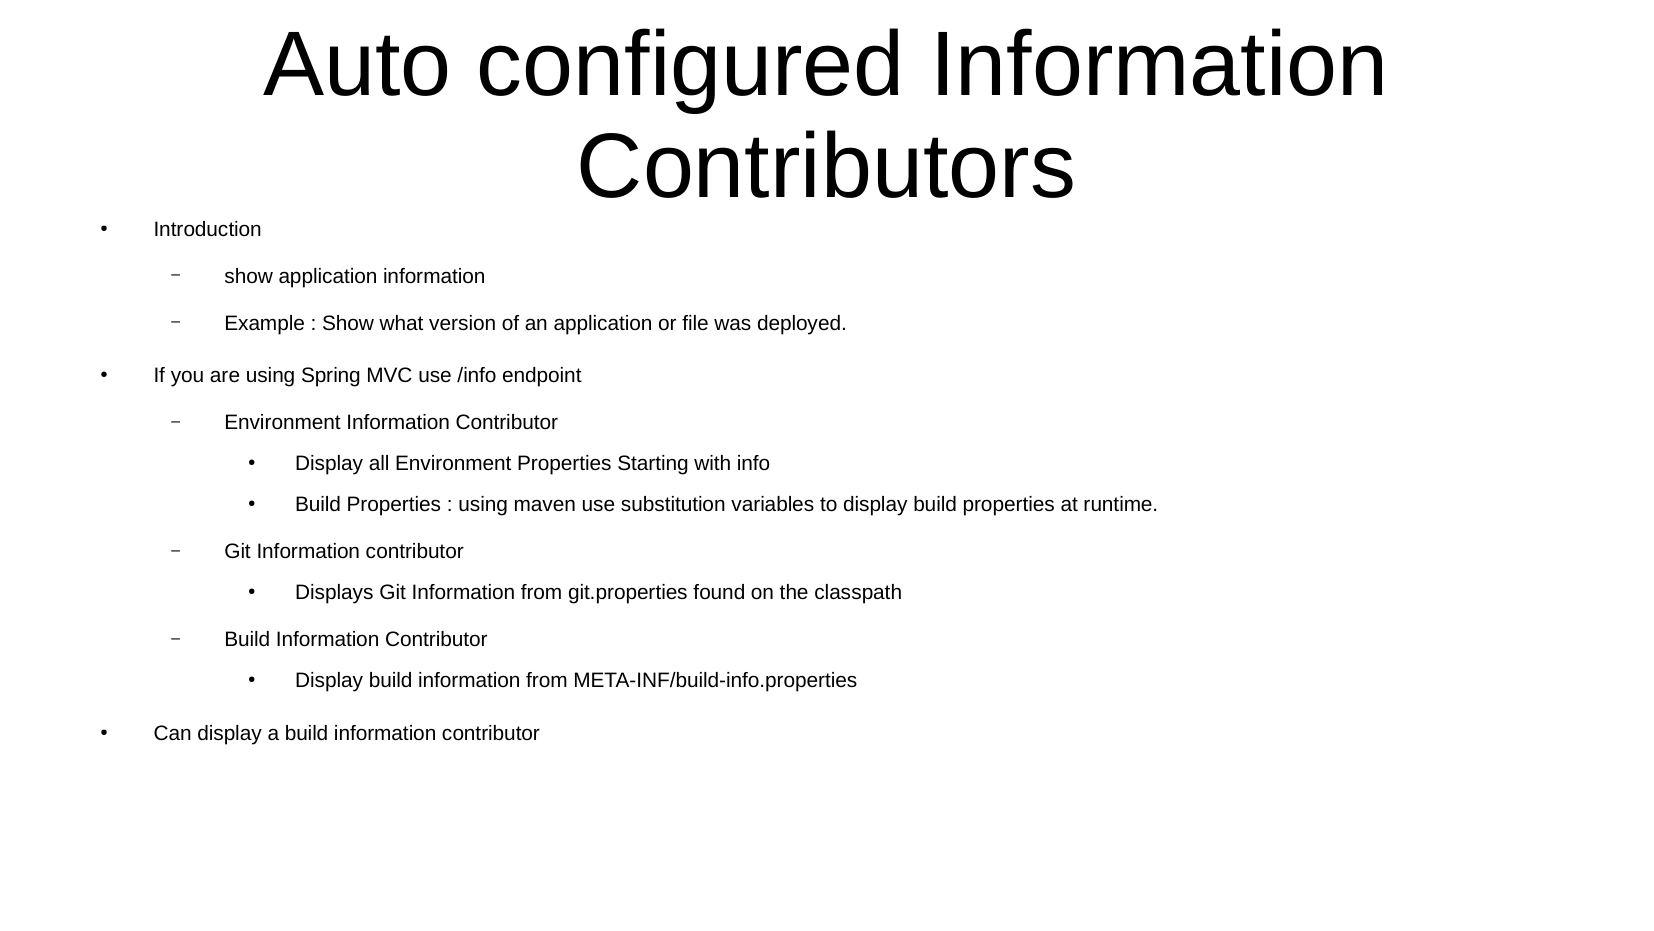

# Auto configured Information Contributors
Introduction
show application information
Example : Show what version of an application or file was deployed.
If you are using Spring MVC use /info endpoint
Environment Information Contributor
Display all Environment Properties Starting with info
Build Properties : using maven use substitution variables to display build properties at runtime.
Git Information contributor
Displays Git Information from git.properties found on the classpath
Build Information Contributor
Display build information from META-INF/build-info.properties
Can display a build information contributor